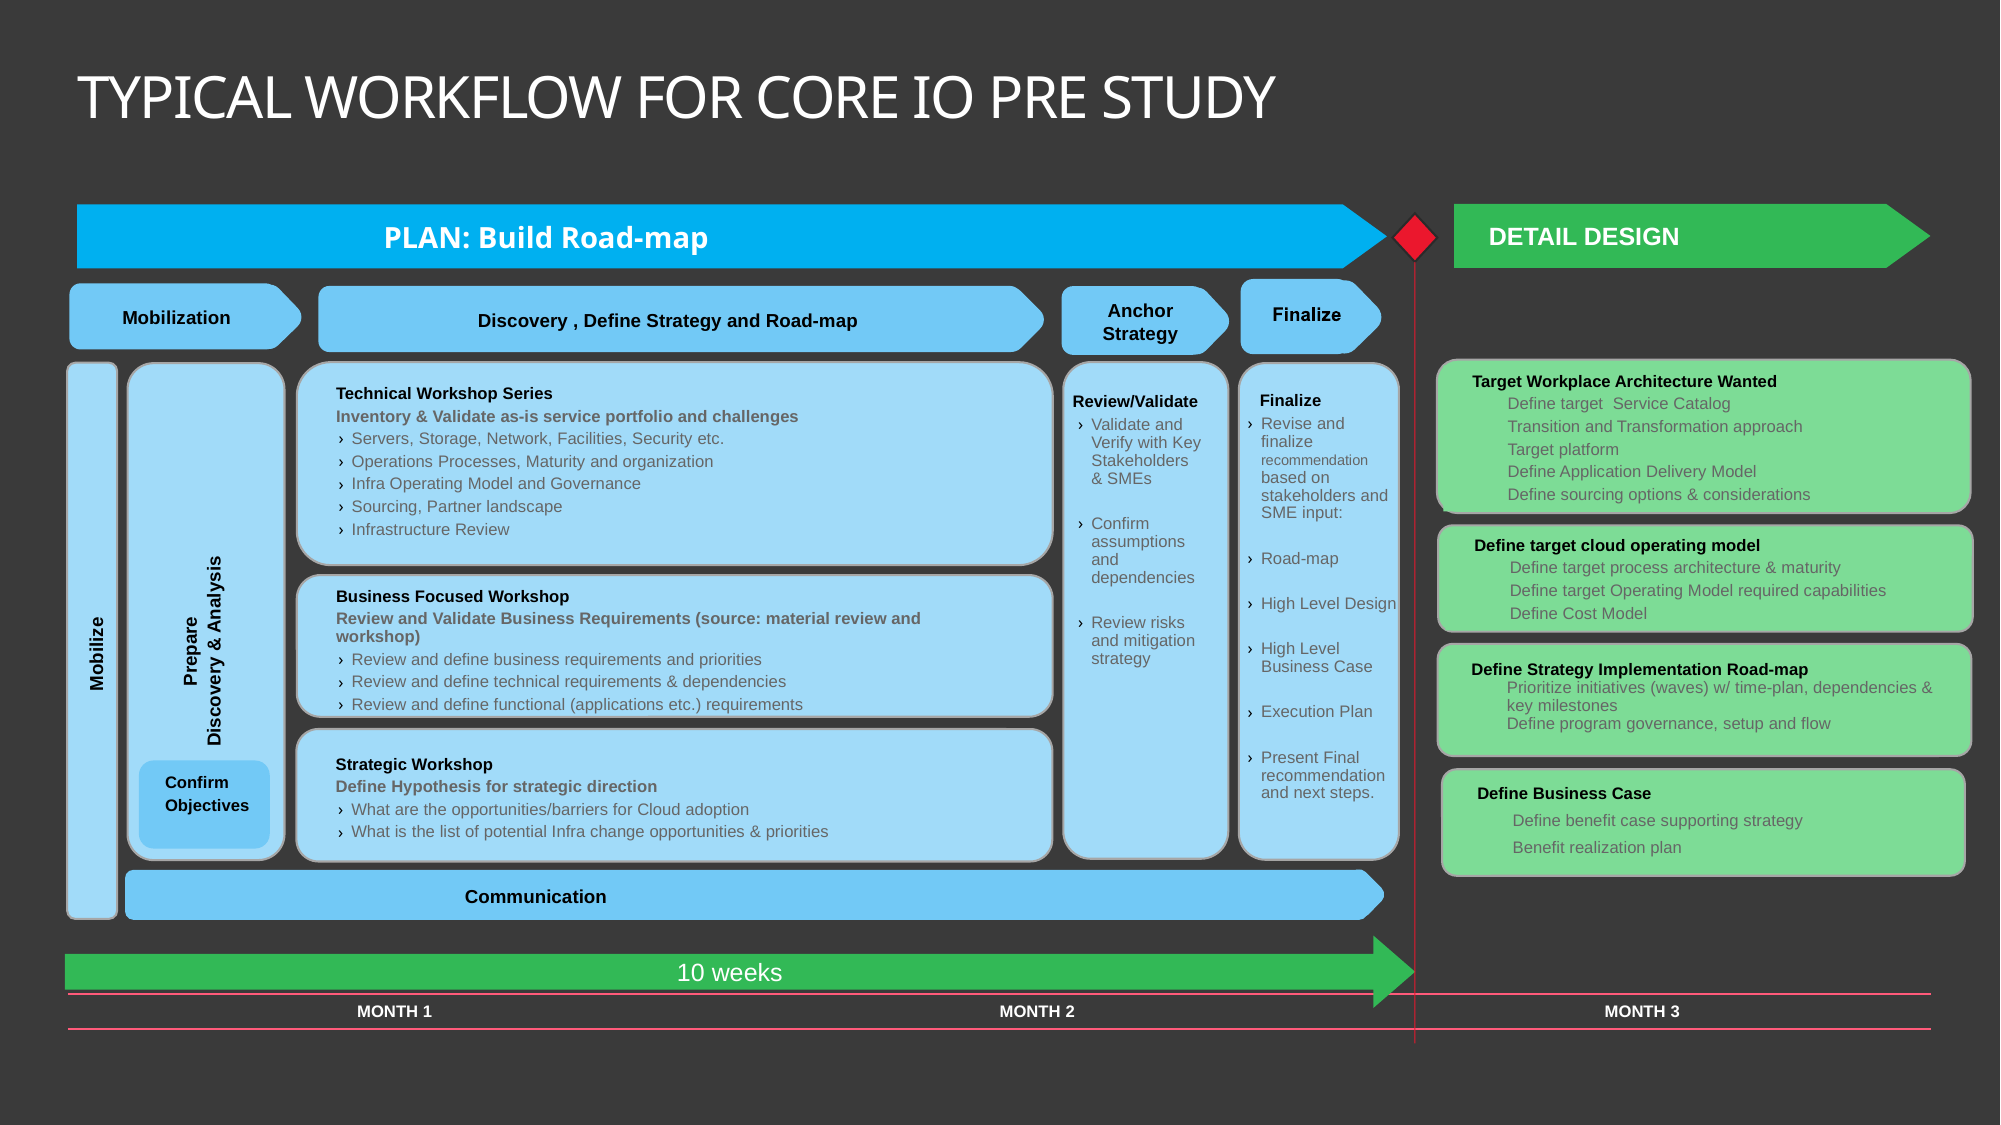

Typical workflow for core IO Pre study
DETAIL DESIGN
PLAN: Build Road-map
Mobilization
Anchor Strategy
Discovery , Define Strategy and Road-map
Target Workplace Architecture Wanted
Define target Service Catalog
Transition and Transformation approach
Target platform
Define Application Delivery Model
Define sourcing options & considerations
Technical Workshop Series
Inventory & Validate as-is service portfolio and challenges
Servers, Storage, Network, Facilities, Security etc.
Operations Processes, Maturity and organization
Infra Operating Model and Governance
Sourcing, Partner landscape
Infrastructure Review
 Review/Validate
Validate and Verify with Key Stakeholders & SMEs
Confirm assumptions and dependencies
Review risks and mitigation strategy
Mobilize
Prepare
Discovery & Analysis
 Finalize
Revise and finalize recommendation based on stakeholders and SME input:
Road-map
High Level Design
High Level Business Case
Execution Plan
Present Final recommendation and next steps.
Define target cloud operating model
Define target process architecture & maturity
Define target Operating Model required capabilities
Define Cost Model
Business Focused Workshop
Review and Validate Business Requirements (source: material review and workshop)
Review and define business requirements and priorities
Review and define technical requirements & dependencies
Review and define functional (applications etc.) requirements
Define Strategy Implementation Road-map
Prioritize initiatives (waves) w/ time-plan, dependencies & key milestones
Define program governance, setup and flow
Strategic Workshop
Define Hypothesis for strategic direction
What are the opportunities/barriers for Cloud adoption
What is the list of potential Infra change opportunities & priorities
Confirm
Objectives
Define Business Case
Define benefit case supporting strategy
Benefit realization plan
Communication
10 weeks
| MONTH 1 | MONTH 2 | MONTH 3 |
| --- | --- | --- |